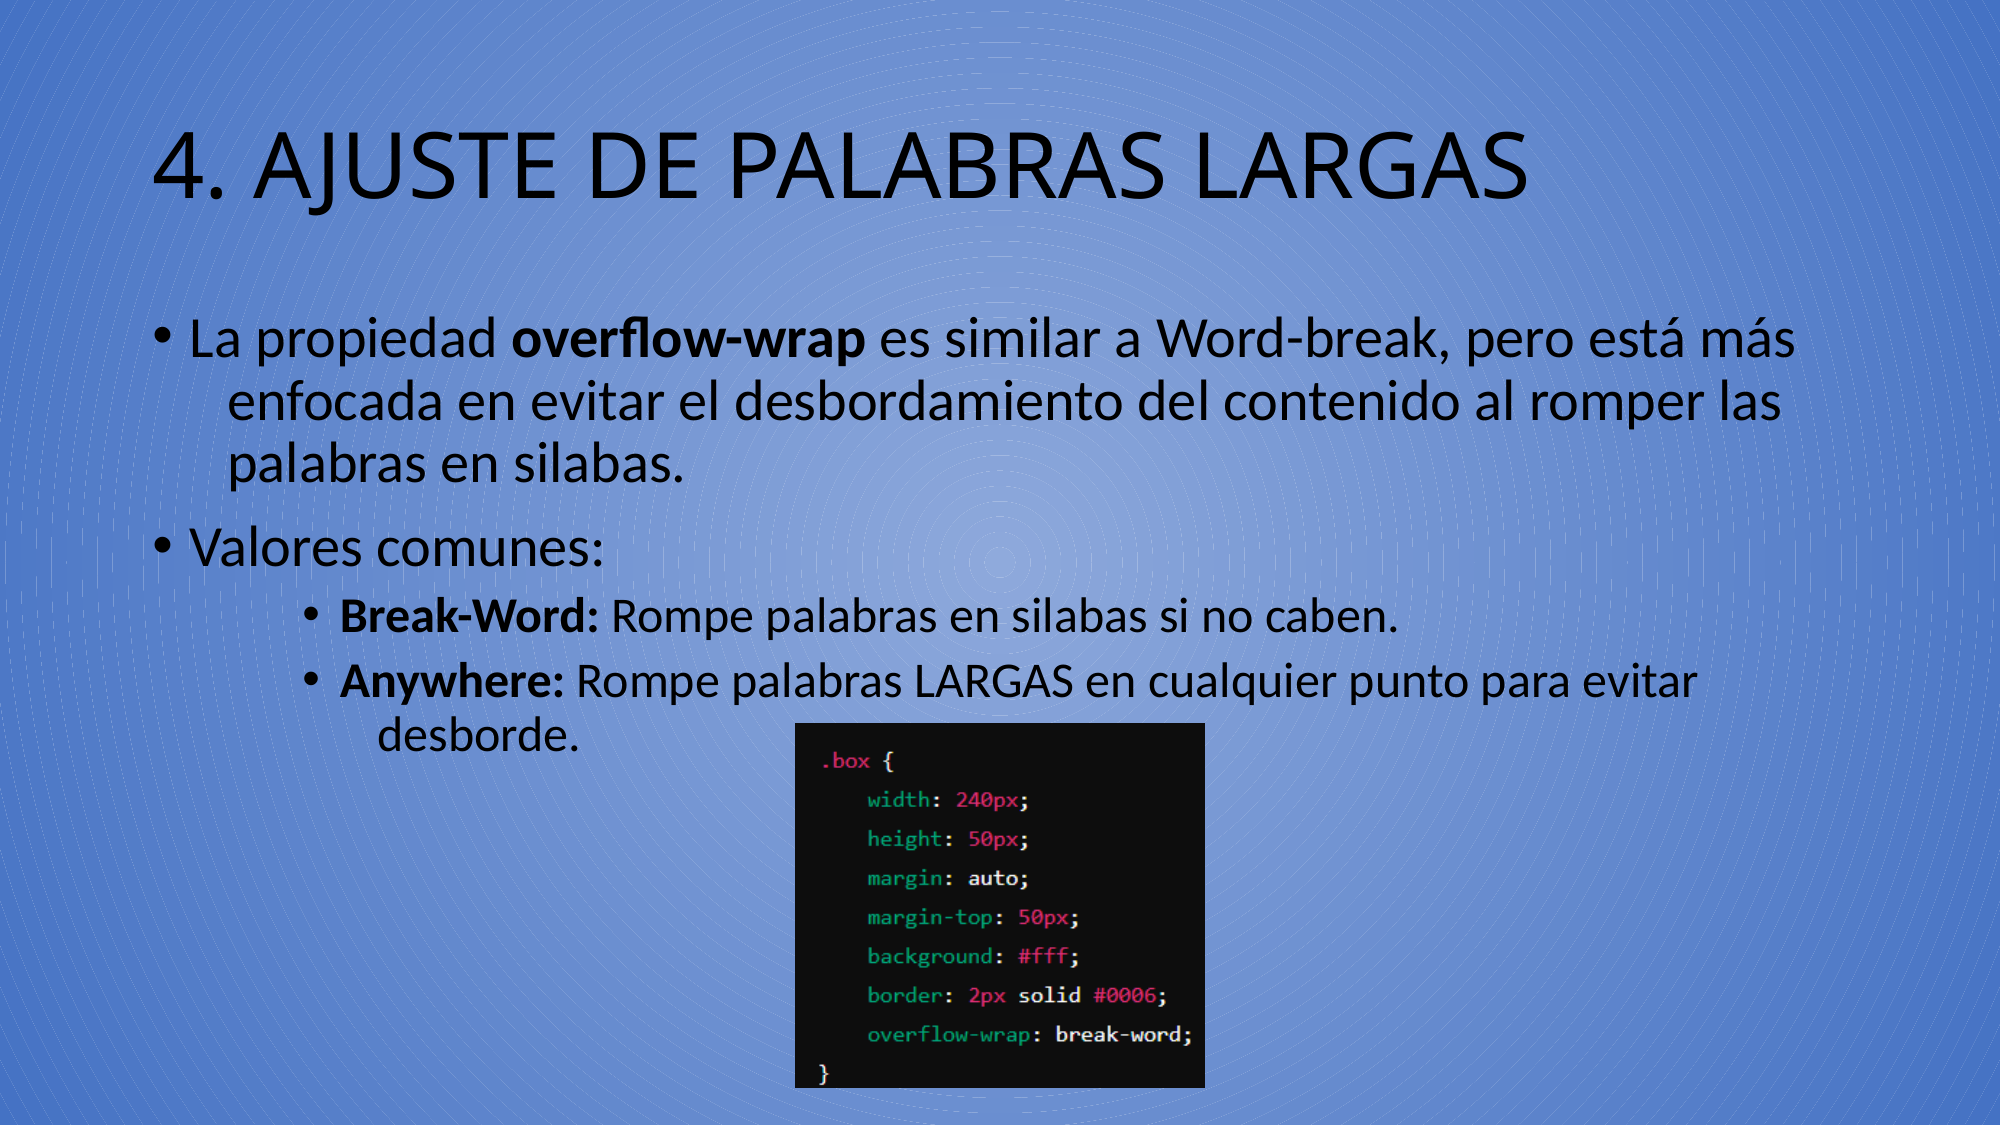

# 4. AJUSTE DE PALABRAS LARGAS
La propiedad overflow-wrap es similar a Word-break, pero está más enfocada en evitar el desbordamiento del contenido al romper las palabras en silabas.
Valores comunes:
Break-Word: Rompe palabras en silabas si no caben.
Anywhere: Rompe palabras LARGAS en cualquier punto para evitar desborde.